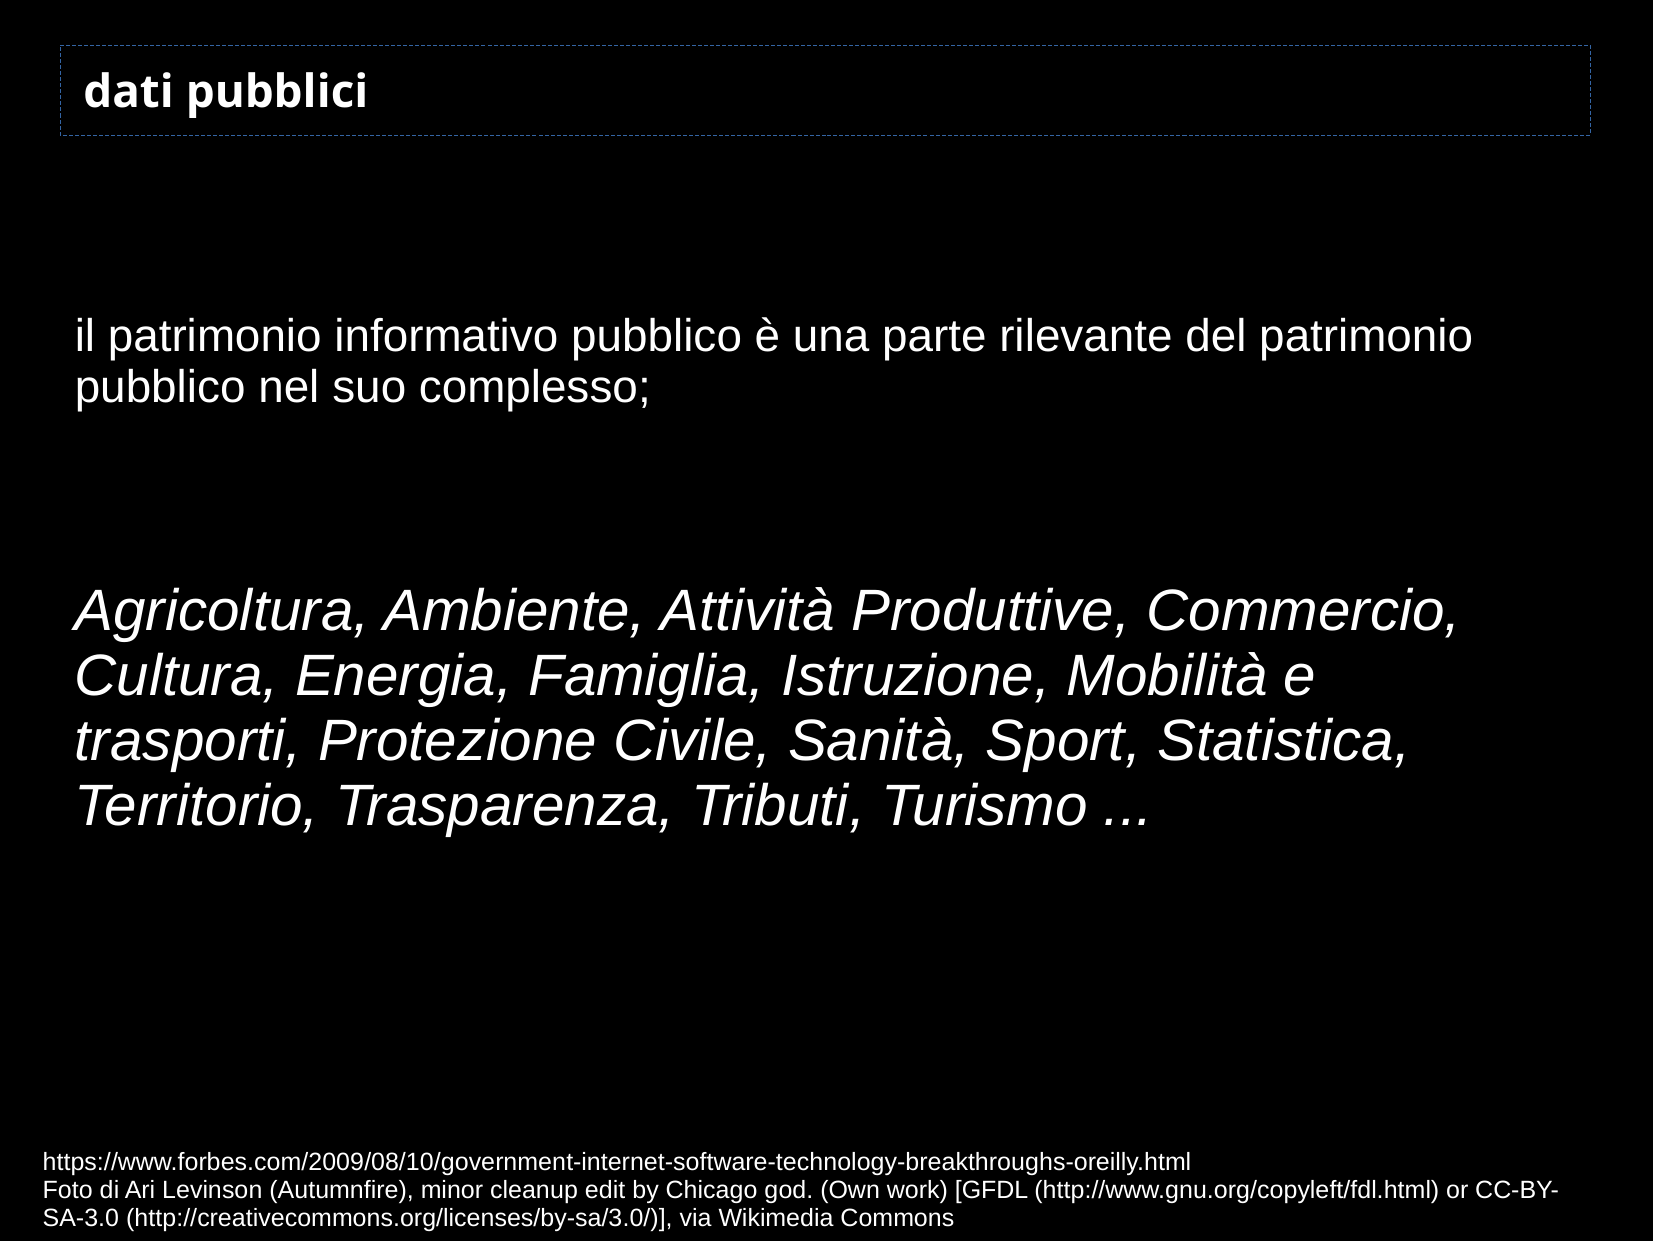

# dati pubblici
il patrimonio informativo pubblico è una parte rilevante del patrimonio pubblico nel suo complesso;
Agricoltura, Ambiente, Attività Produttive, Commercio, Cultura, Energia, Famiglia, Istruzione, Mobilità e trasporti, Protezione Civile, Sanità, Sport, Statistica, Territorio, Trasparenza, Tributi, Turismo ...
https://www.forbes.com/2009/08/10/government-internet-software-technology-breakthroughs-oreilly.html
Foto di Ari Levinson (Autumnfire), minor cleanup edit by Chicago god. (Own work) [GFDL (http://www.gnu.org/copyleft/fdl.html) or CC-BY-SA-3.0 (http://creativecommons.org/licenses/by-sa/3.0/)], via Wikimedia Commons